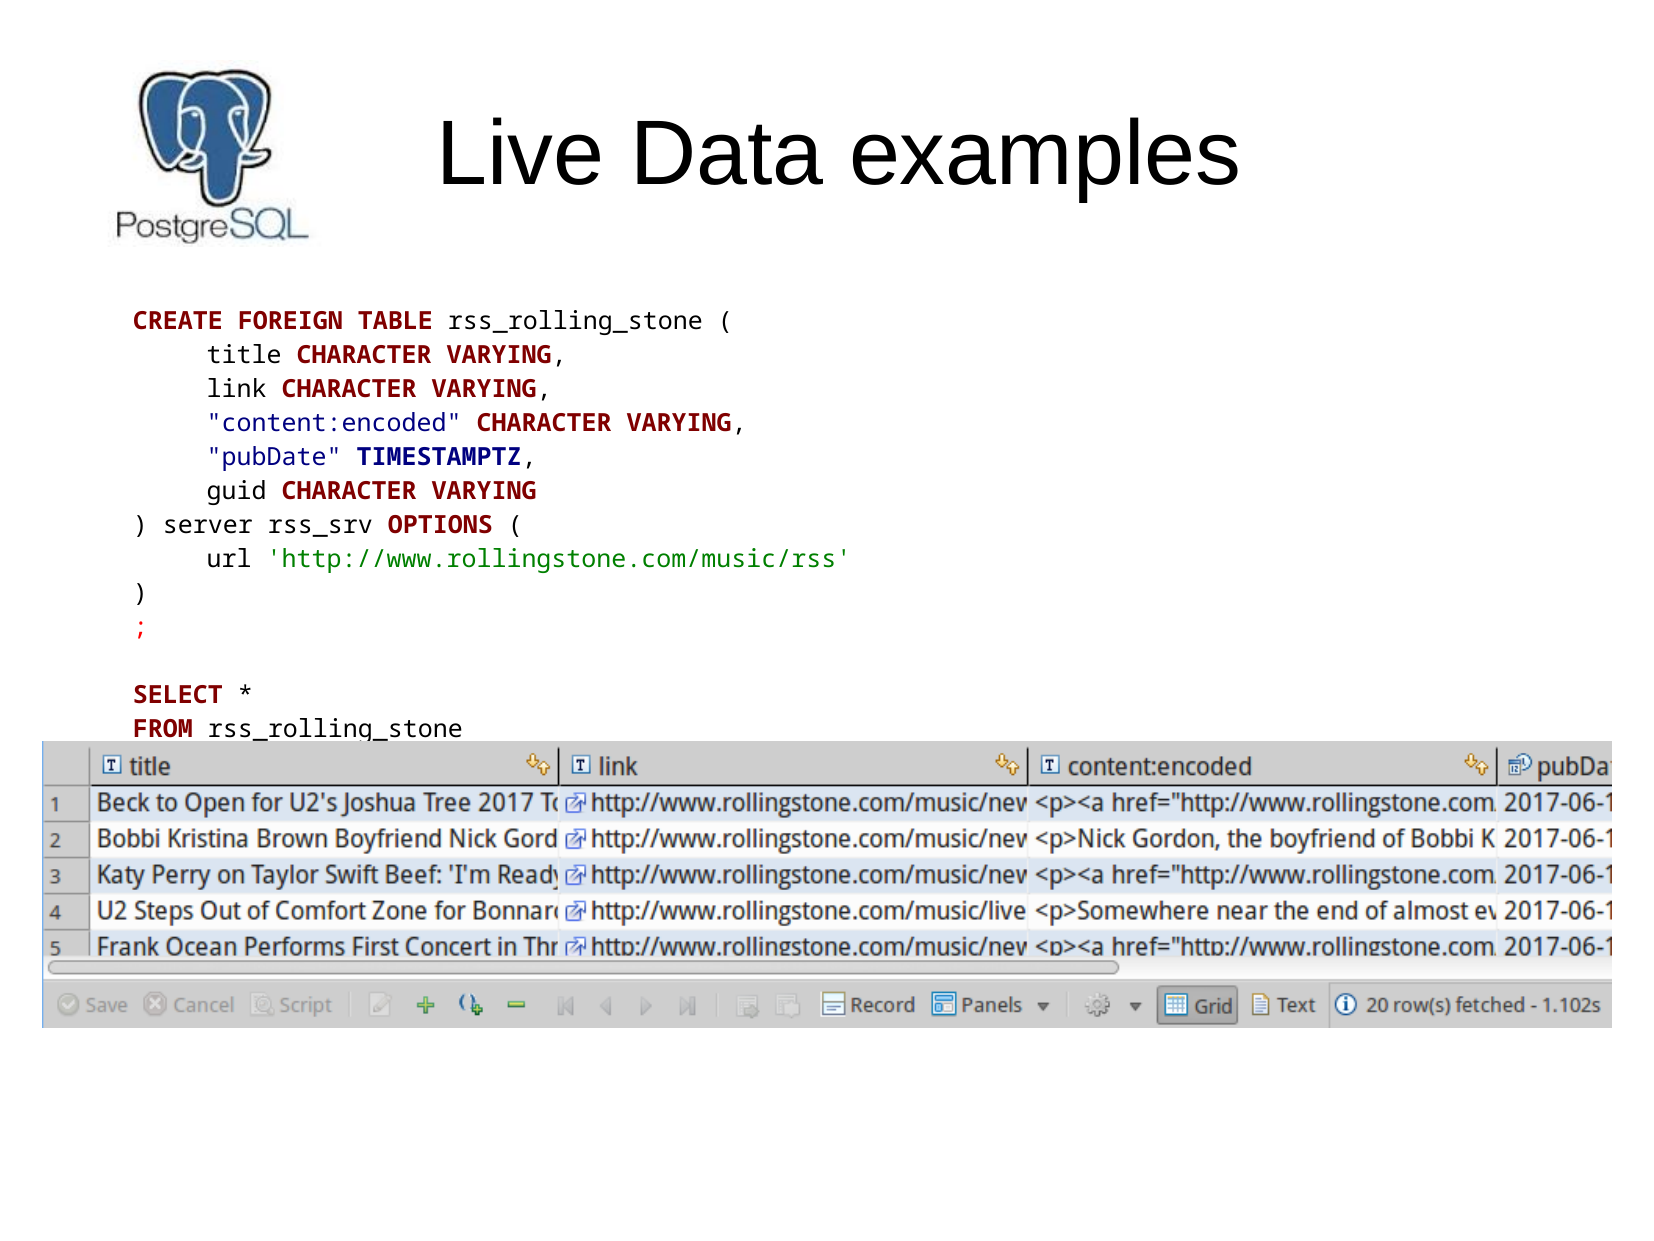

# Live Data examples
CREATE FOREIGN TABLE rss_rolling_stone (
	title CHARACTER VARYING,
	link CHARACTER VARYING,
	"content:encoded" CHARACTER VARYING,
	"pubDate" TIMESTAMPTZ,
	guid CHARACTER VARYING
) server rss_srv OPTIONS (
	url 'http://www.rollingstone.com/music/rss'
)
;
SELECT *
FROM rss_rolling_stone
;